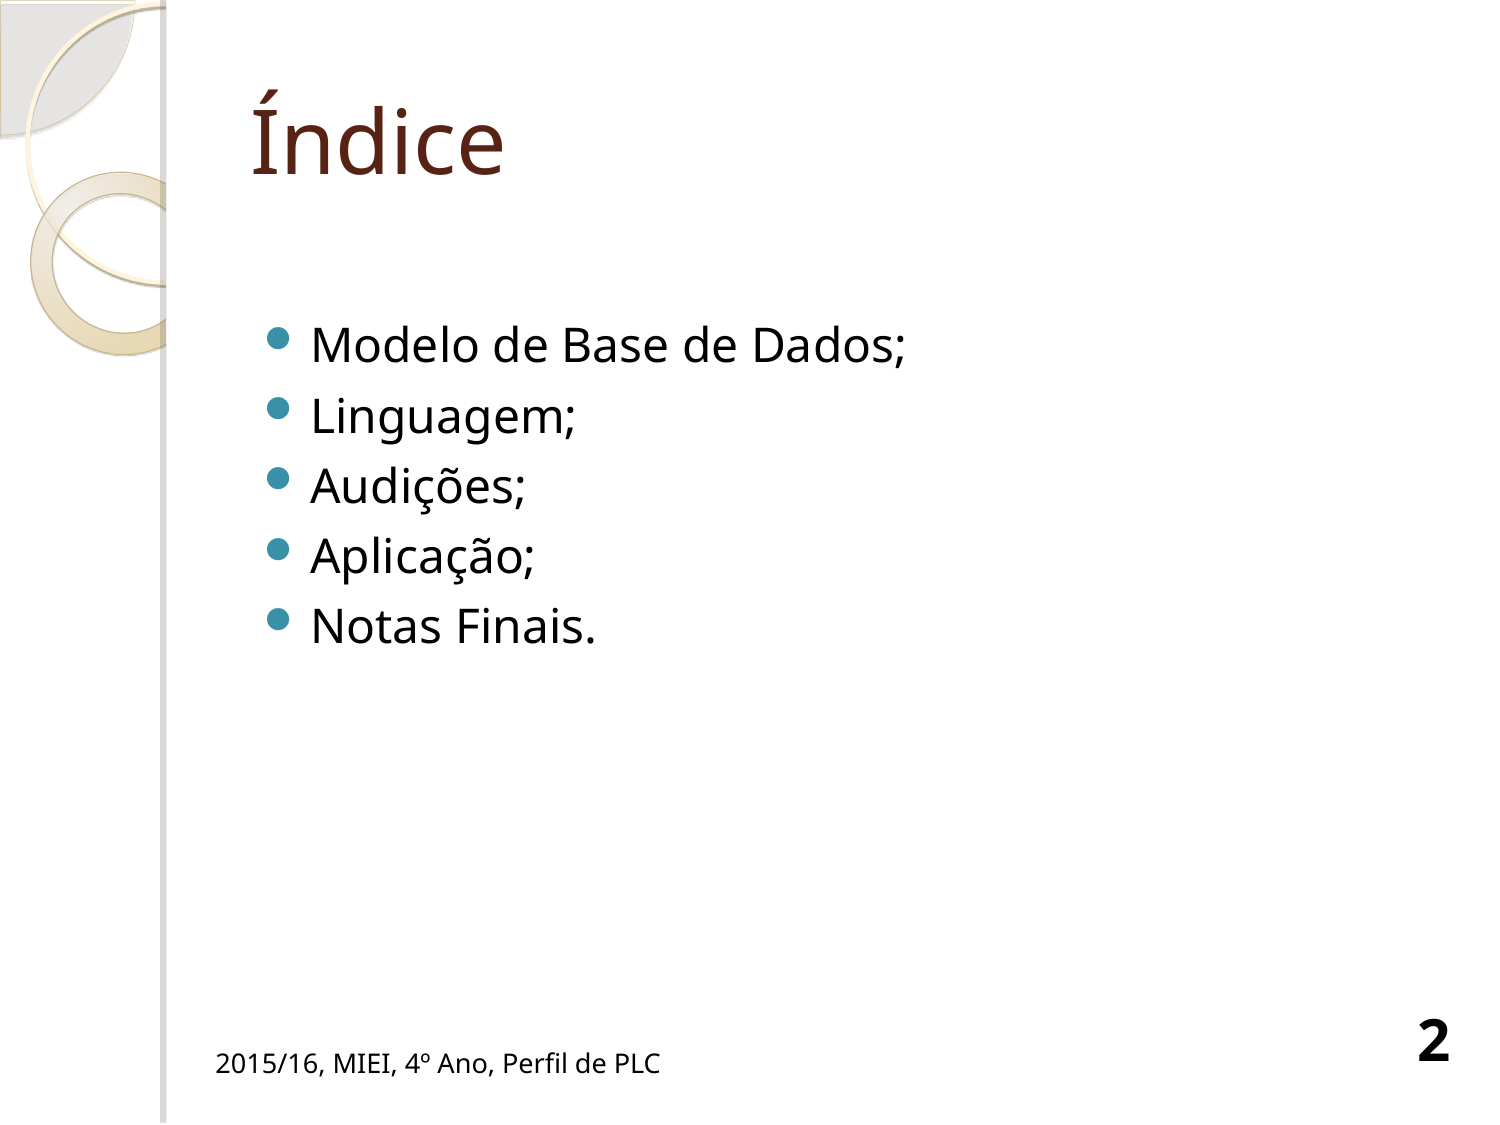

# Índice
Modelo de Base de Dados;
Linguagem;
Audições;
Aplicação;
Notas Finais.
2
2015/16, MIEI, 4º Ano, Perfil de PLC